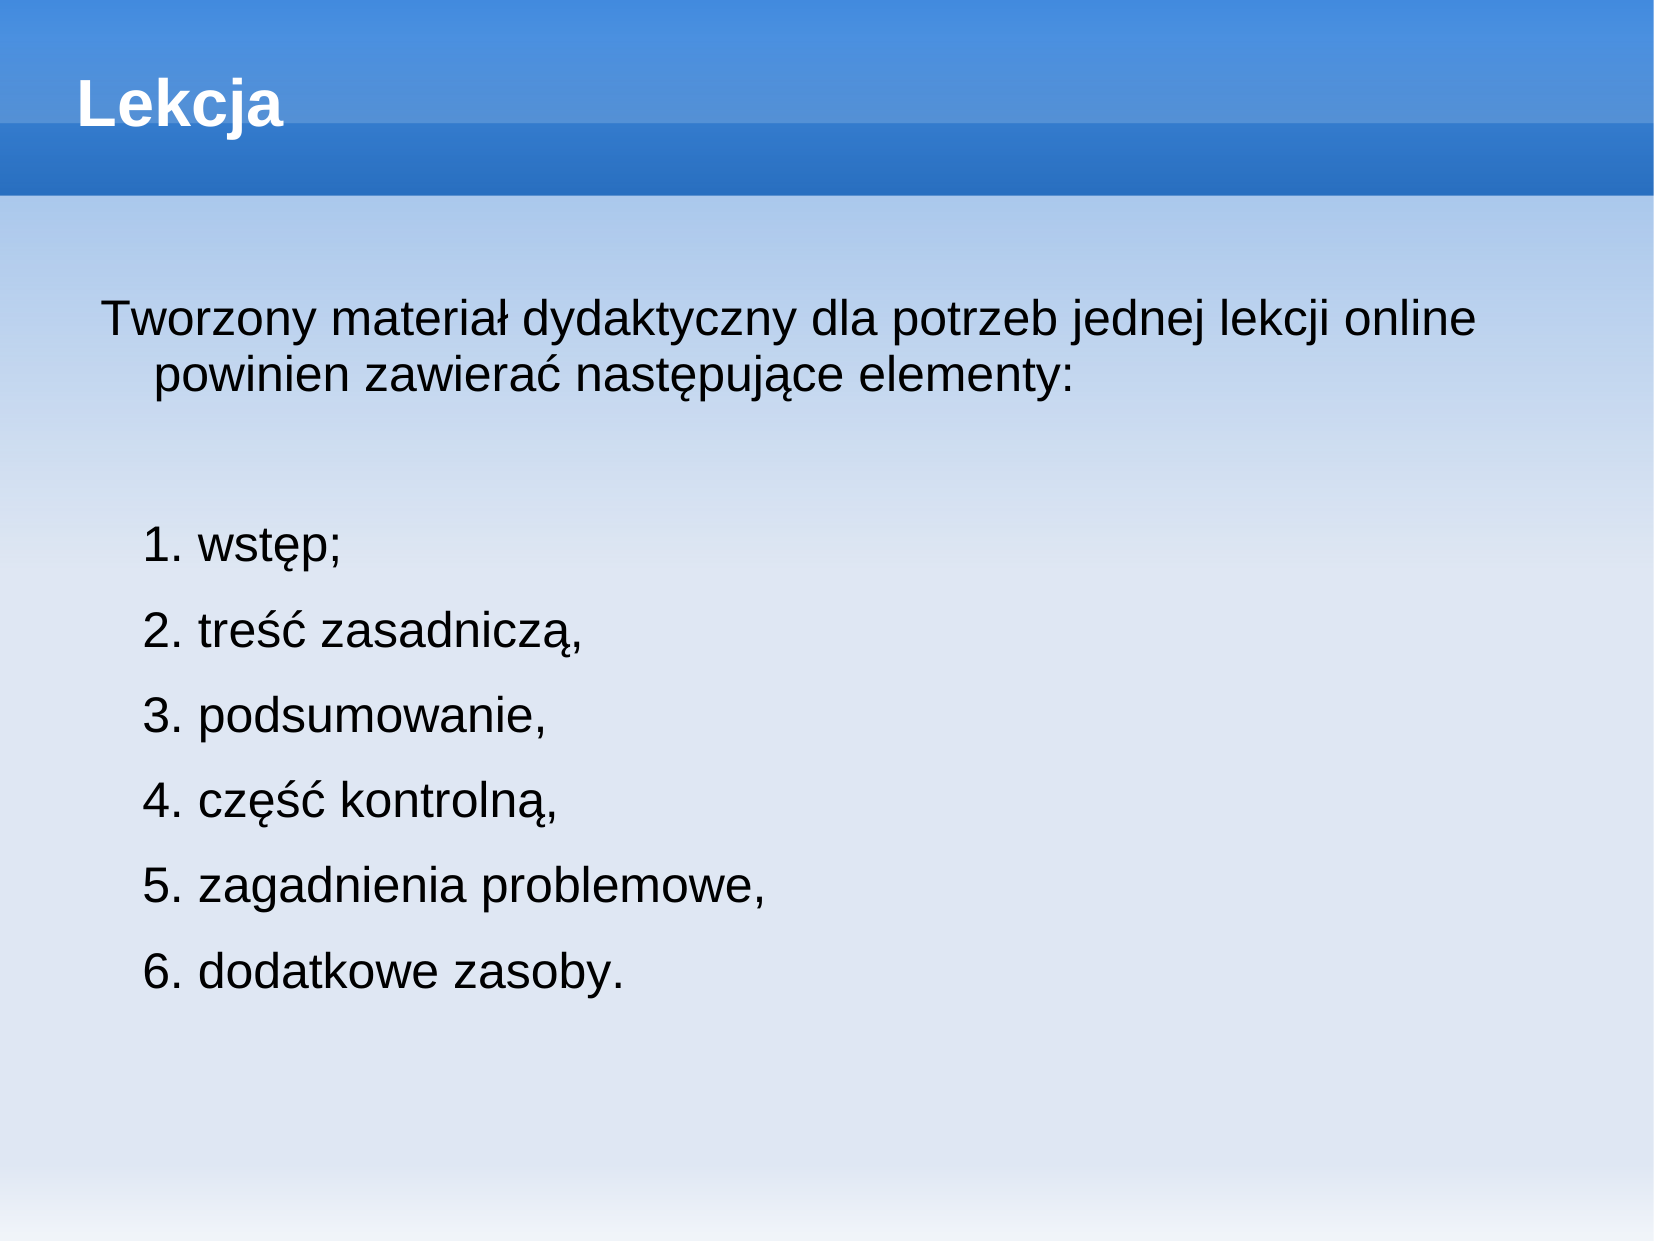

# Lekcja
Tworzony materiał dydaktyczny dla potrzeb jednej lekcji online powinien zawierać następujące elementy:
 1. wstęp;
 2. treść zasadniczą,
 3. podsumowanie,
 4. część kontrolną,
 5. zagadnienia problemowe,
 6. dodatkowe zasoby.